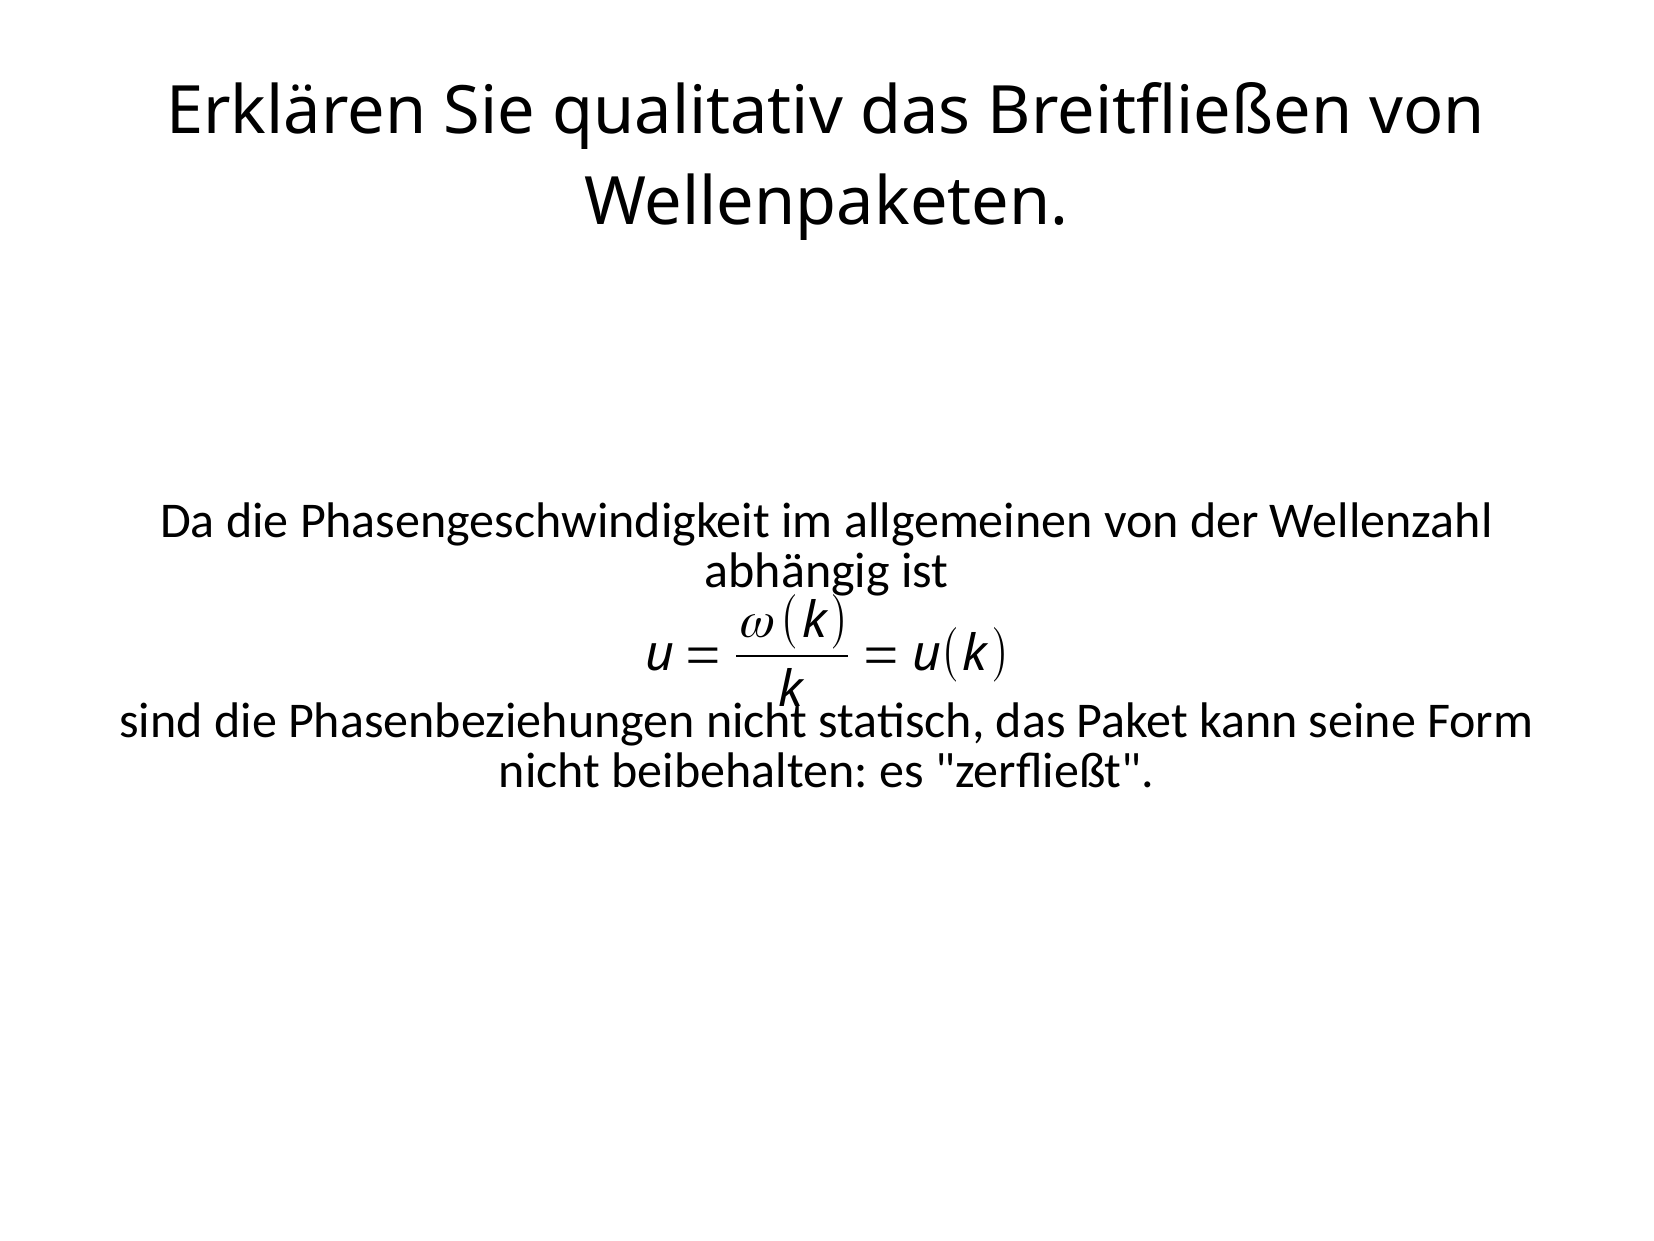

# Erklären Sie qualitativ das Breitfließen von Wellenpaketen.
Da die Phasengeschwindigkeit im allgemeinen von der Wellenzahl abhängig ist
sind die Phasenbeziehungen nicht statisch, das Paket kann seine Form nicht beibehalten: es "zerfließt".